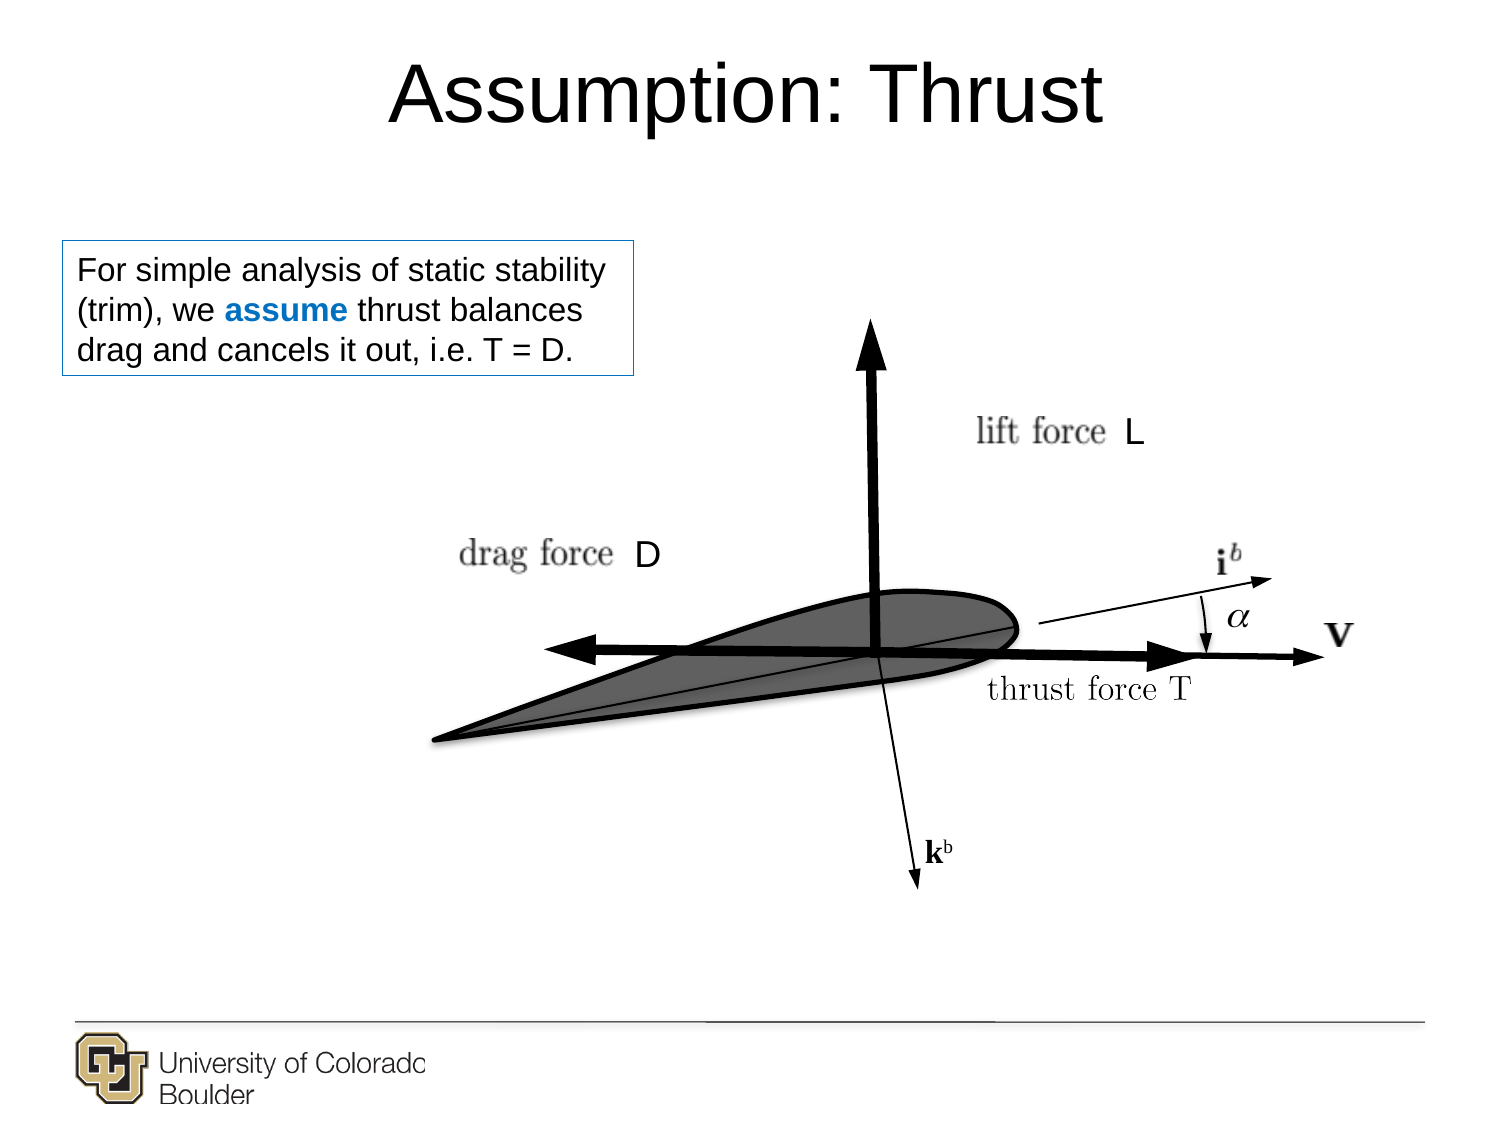

# Assumption: Thrust
For simple analysis of static stability (trim), we assume thrust balances drag and cancels it out, i.e. T = D.
L
D
a
kb